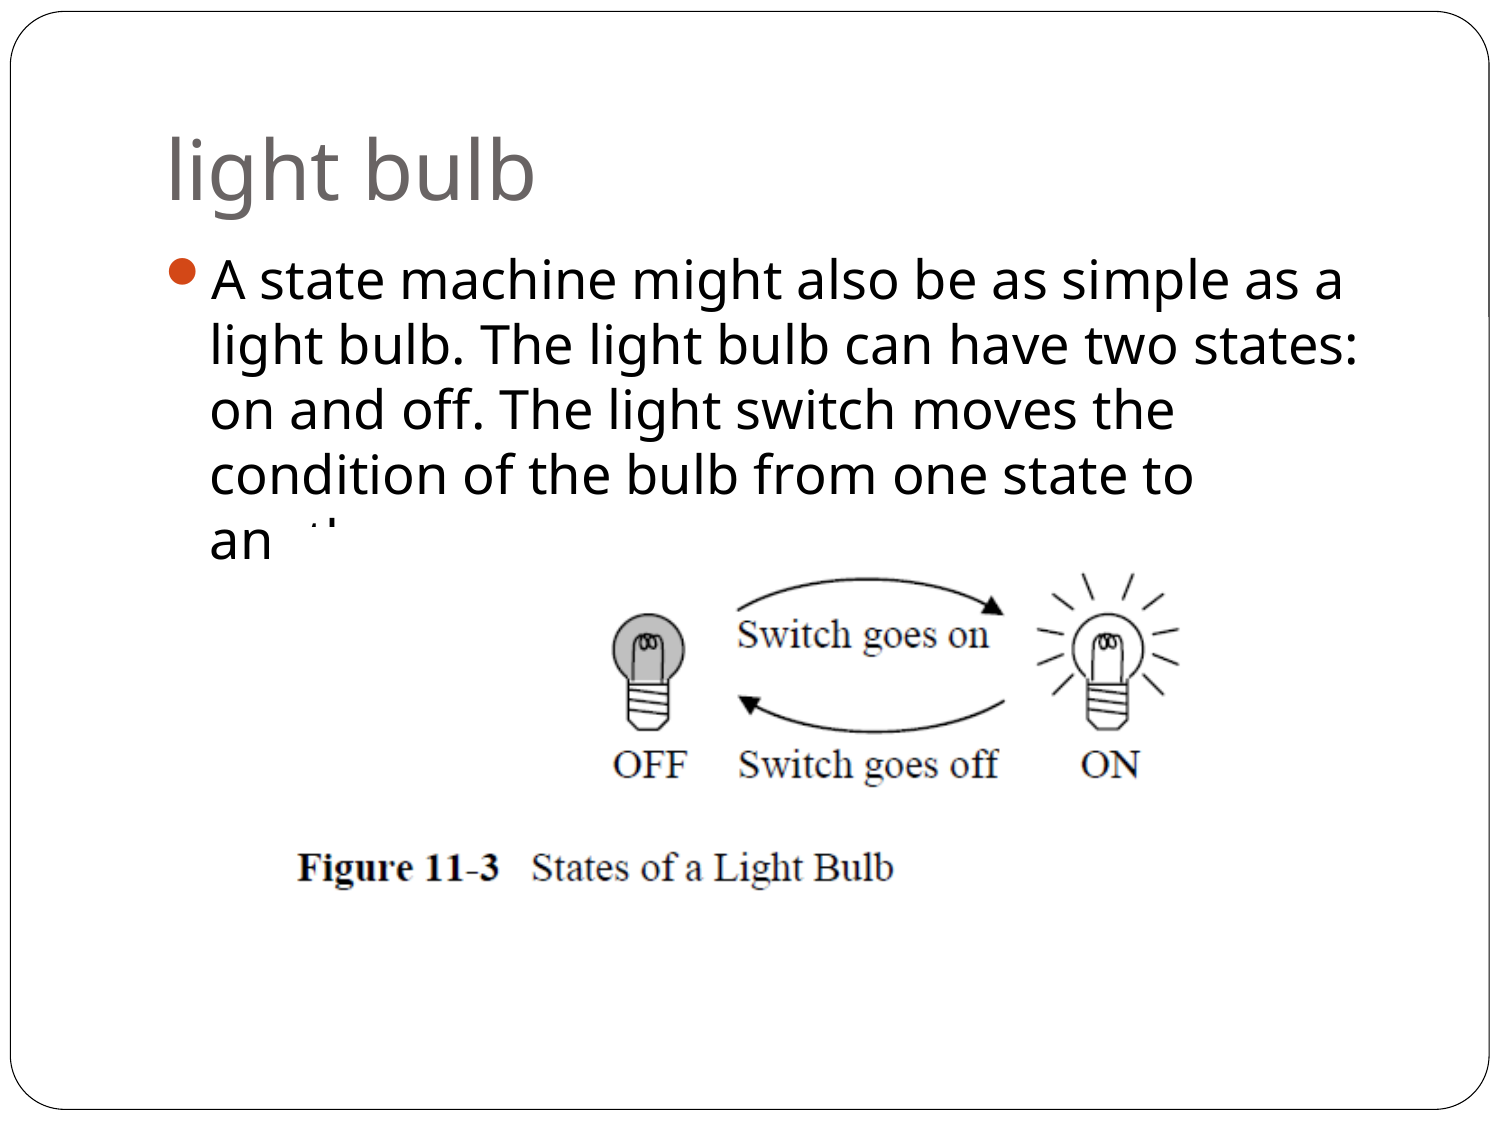

# light bulb
A state machine might also be as simple as a light bulb. The light bulb can have two states: on and off. The light switch moves the condition of the bulb from one state to another